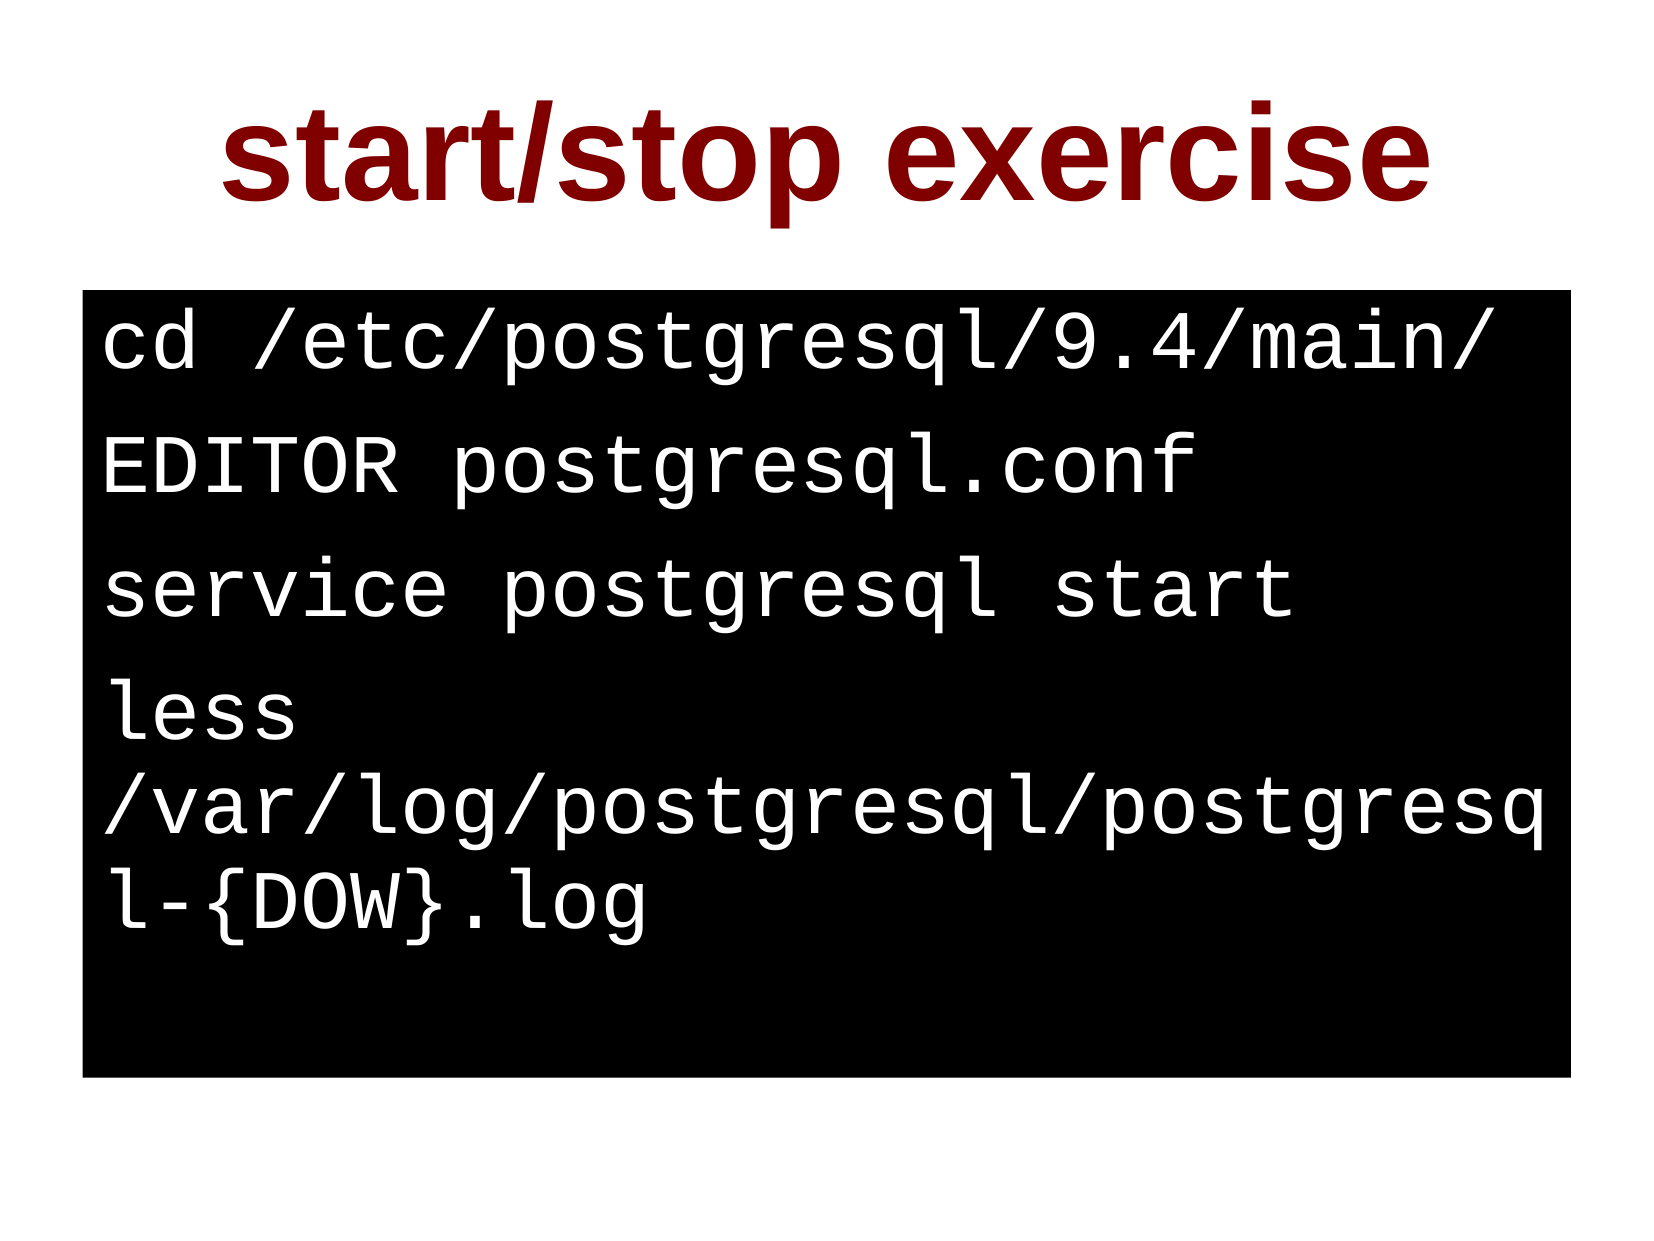

# start/stop exercise
cd /etc/postgresql/9.4/main/
EDITOR postgresql.conf
service postgresql start
less /var/log/postgresql/postgresql-{DOW}.log